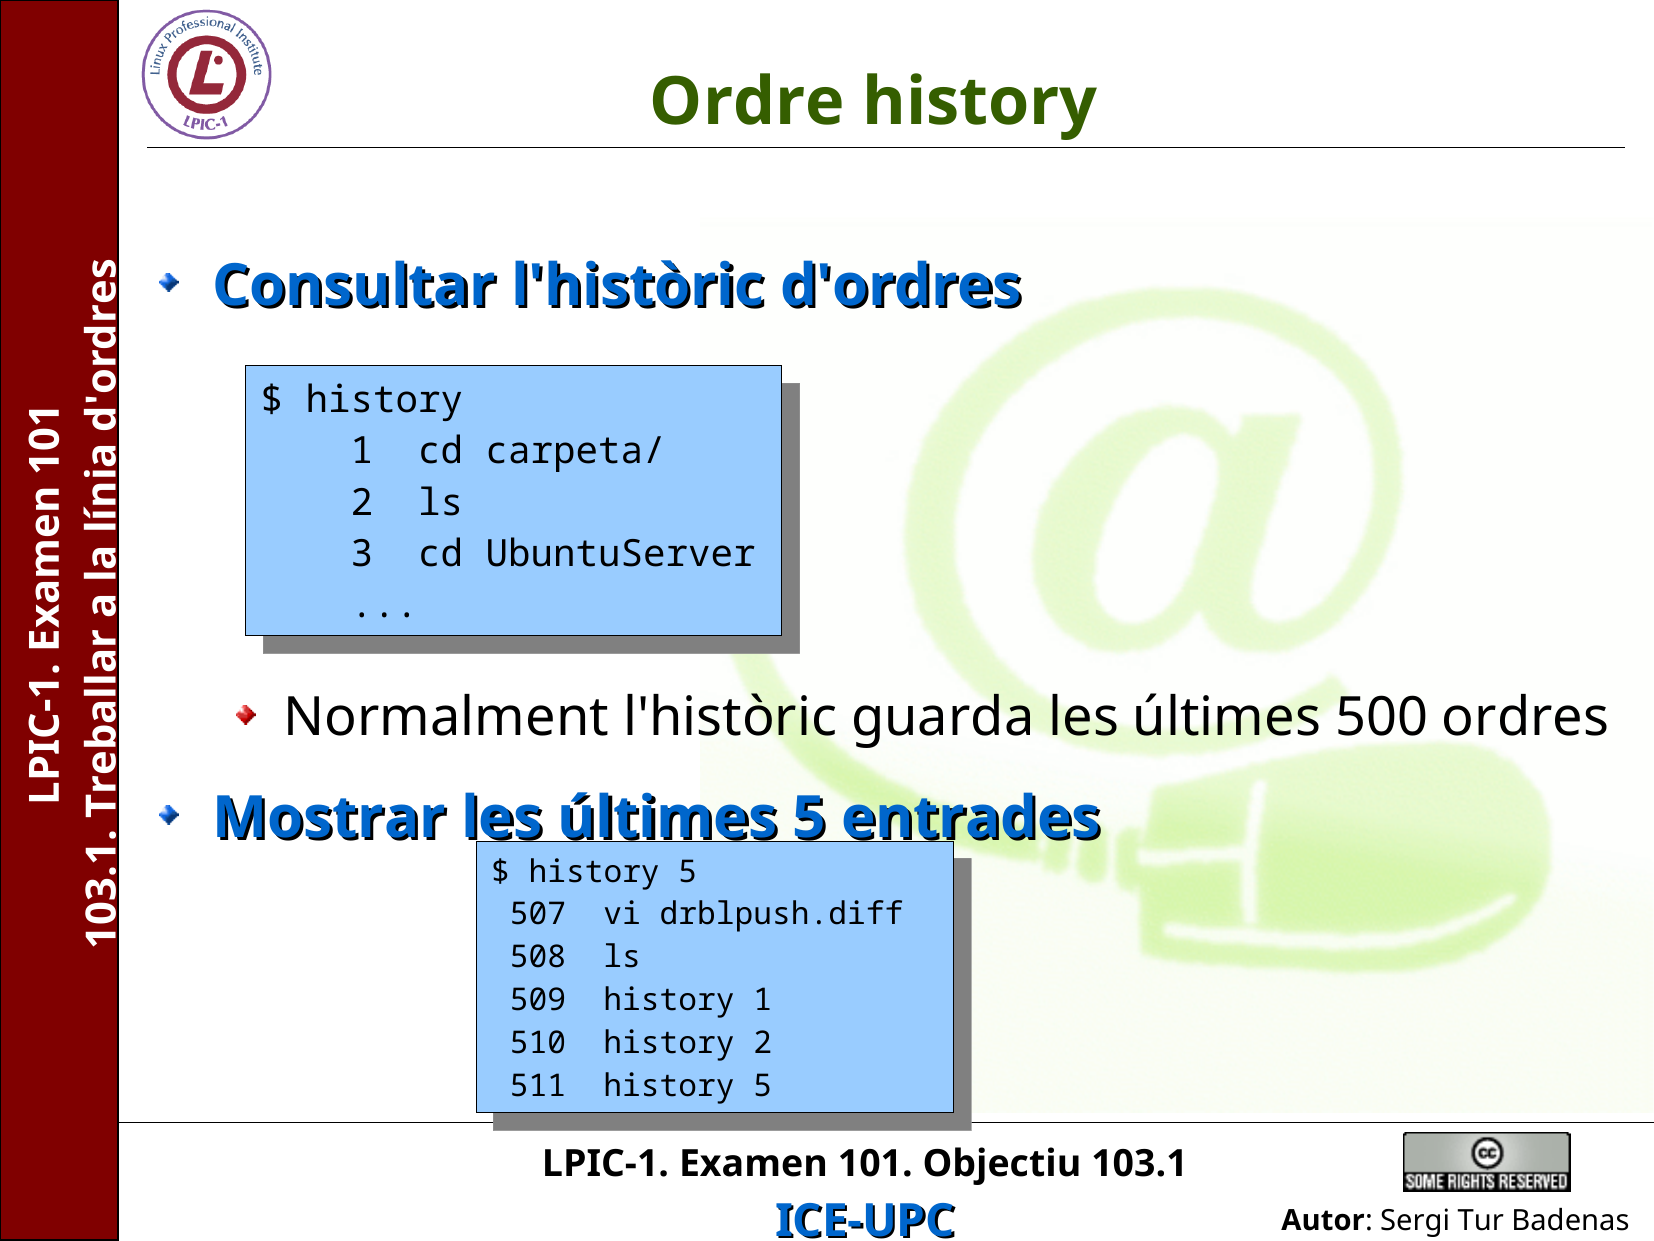

# Ordre history
Consultar l'històric d'ordres
Normalment l'històric guarda les últimes 500 ordres
Mostrar les últimes 5 entrades
$ history
 1 cd carpeta/
 2 ls
 3 cd UbuntuServer
 ...
$ history 5
 507 vi drblpush.diff
 508 ls
 509 history 1
 510 history 2
 511 history 5